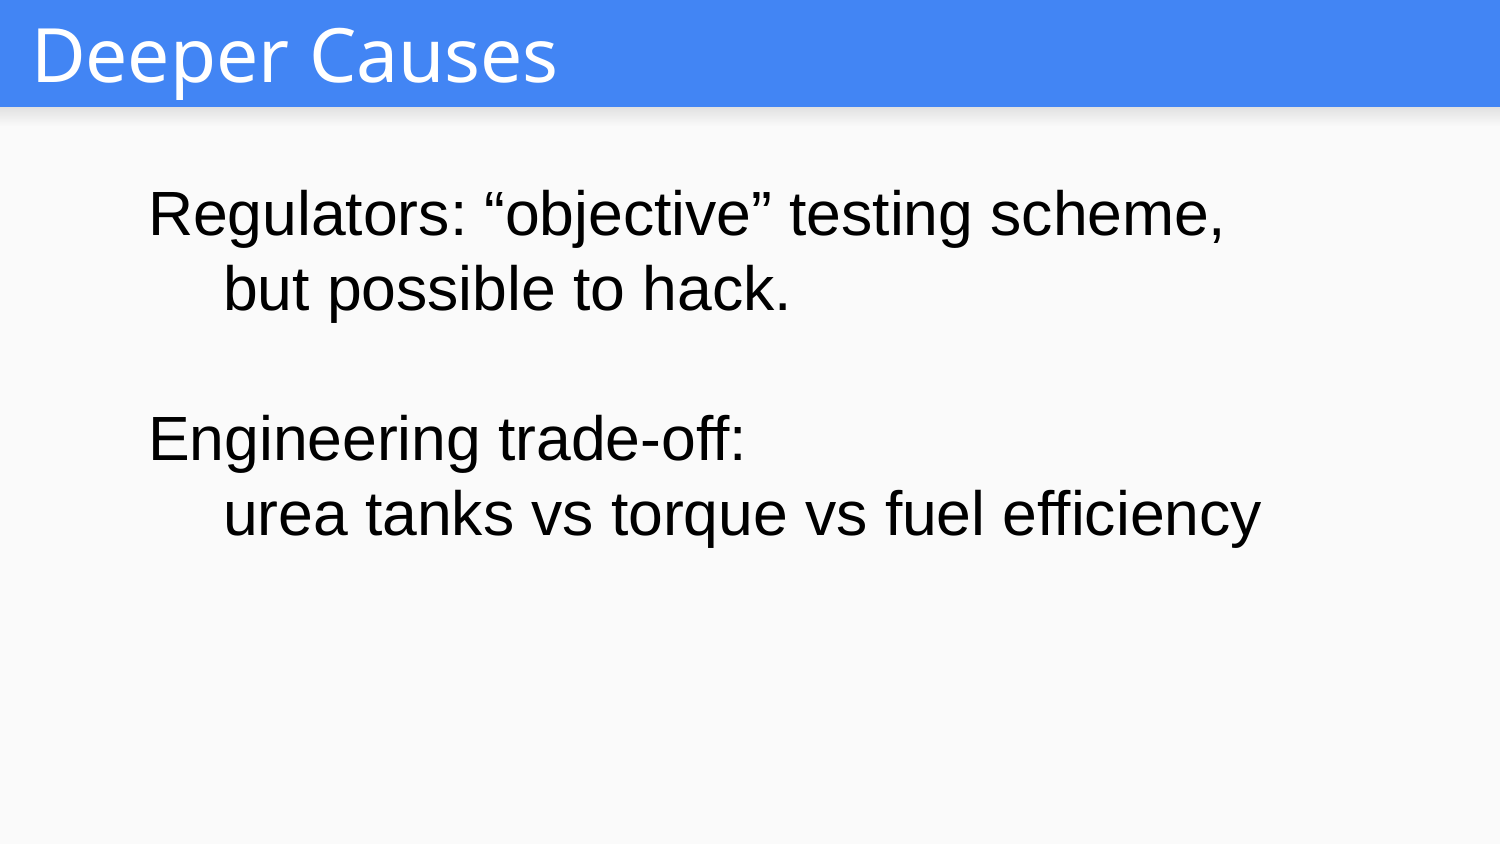

# Deeper Causes
Regulators: “objective” testing scheme,
	but possible to hack.
Engineering trade-off:
urea tanks vs torque vs fuel efficiency